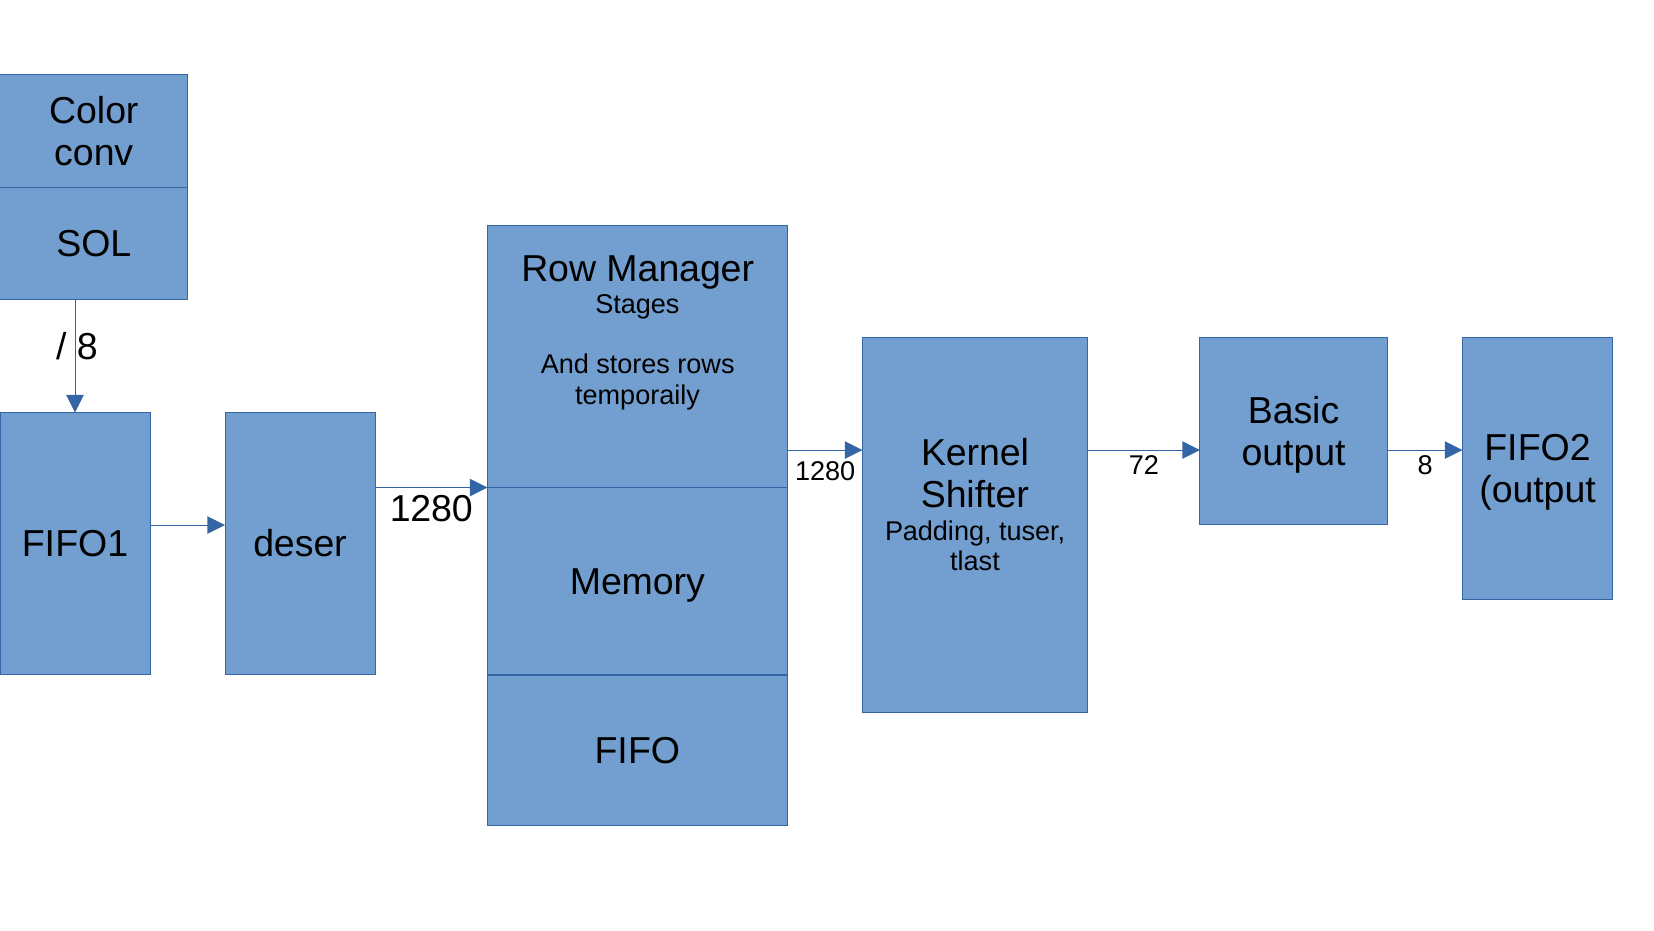

Color
conv
SOL
Row Manager
Stages
And stores rows temporaily
/ 8
Kernel Shifter
Padding, tuser, tlast
Basic output
FIFO2
(output
FIFO1
deser
1280
72
8
1280
Memory
FIFO